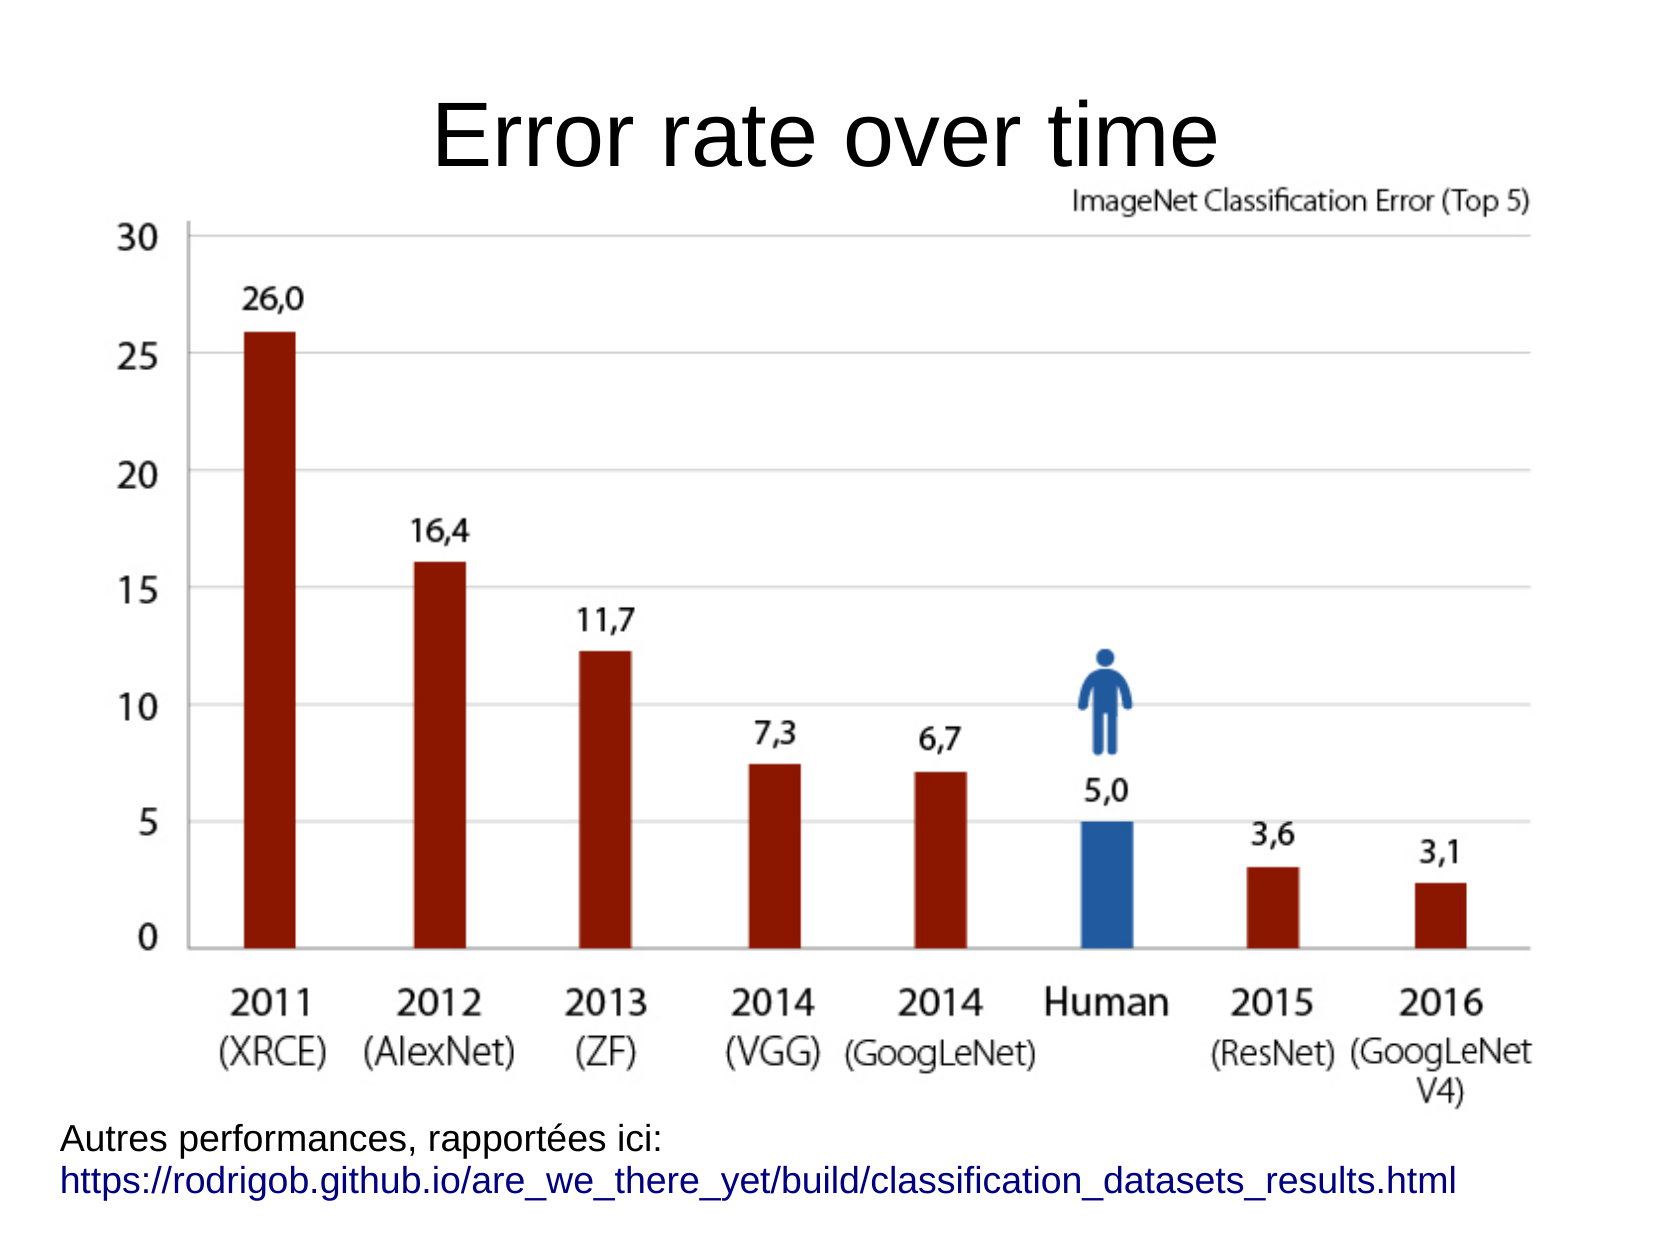

Error rate over time
#
Autres performances, rapportées ici: https://rodrigob.github.io/are_we_there_yet/build/classification_datasets_results.html
7